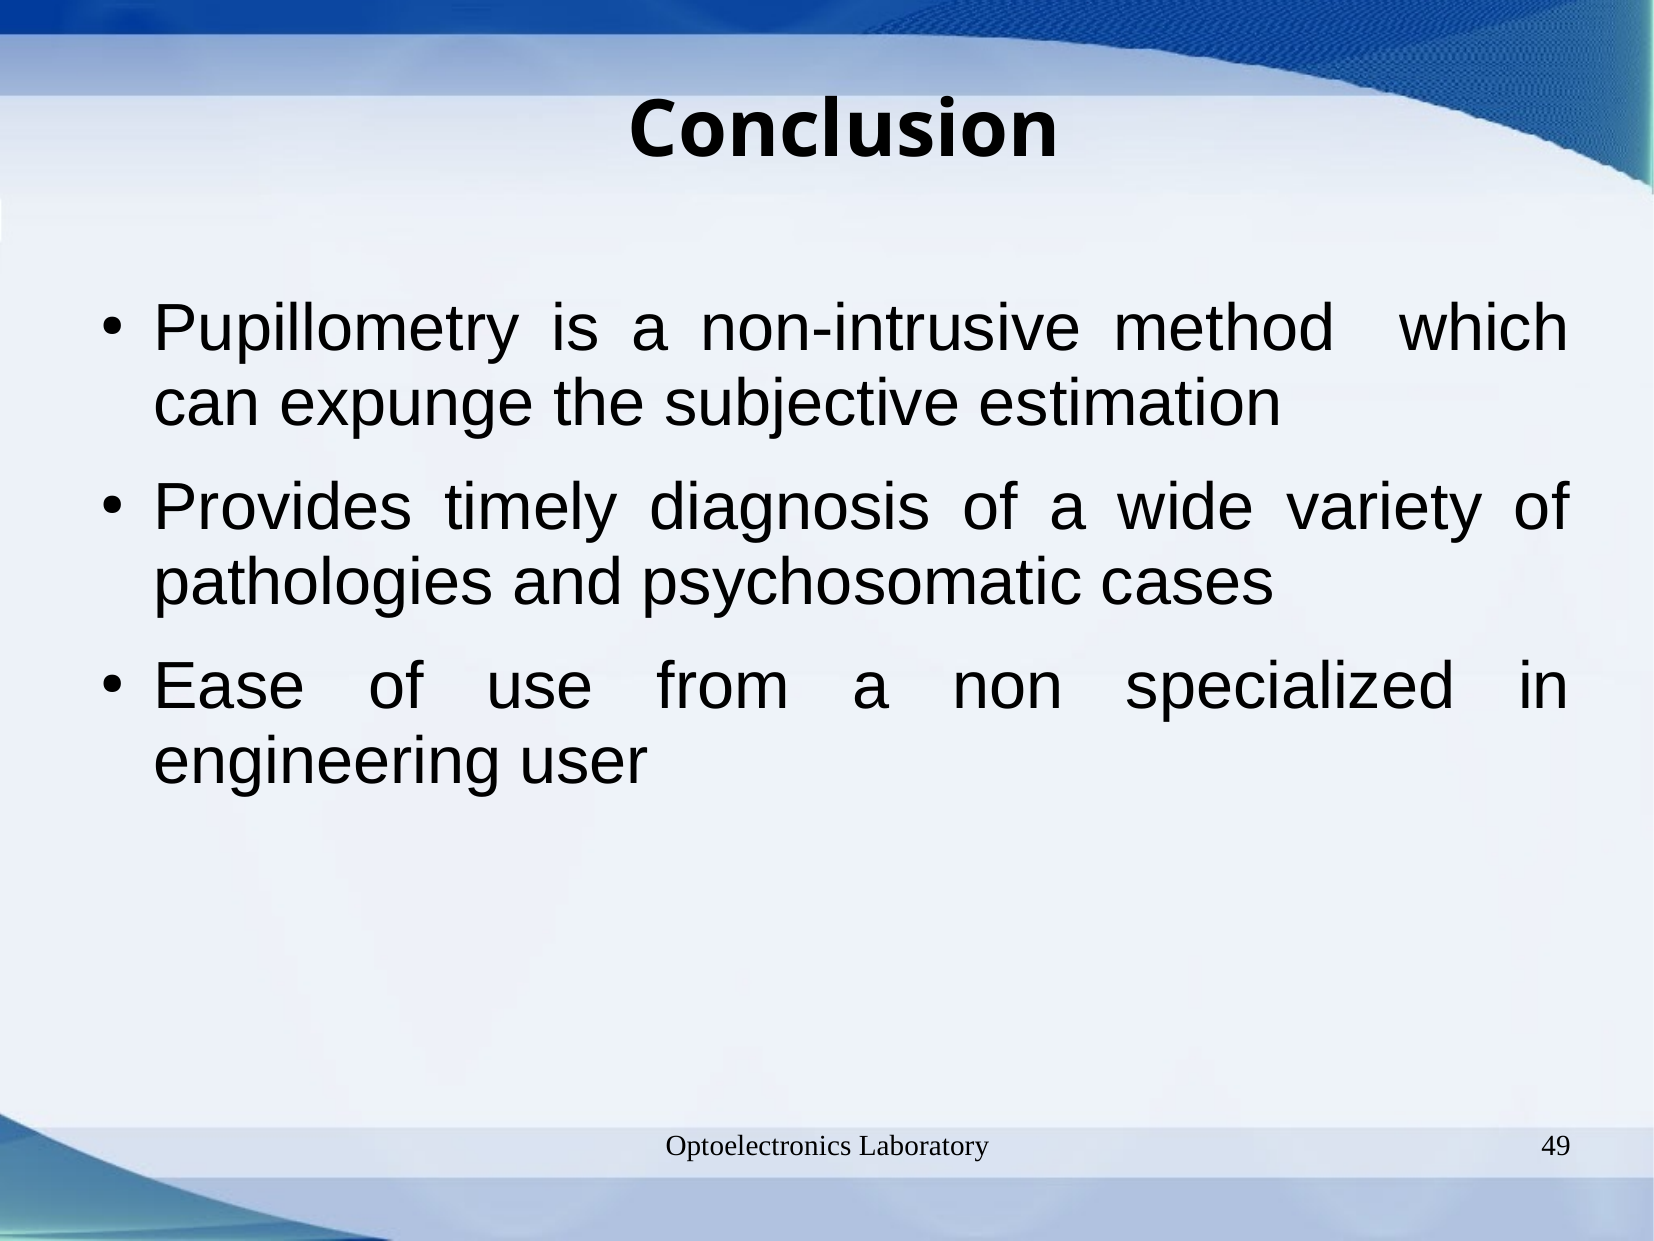

# Conclusion
Pupillometry is a non-intrusive method which can expunge the subjective estimation
Provides timely diagnosis of a wide variety of pathologies and psychosomatic cases
Ease of use from a non specialized in engineering user
Optoelectronics Laboratory
49